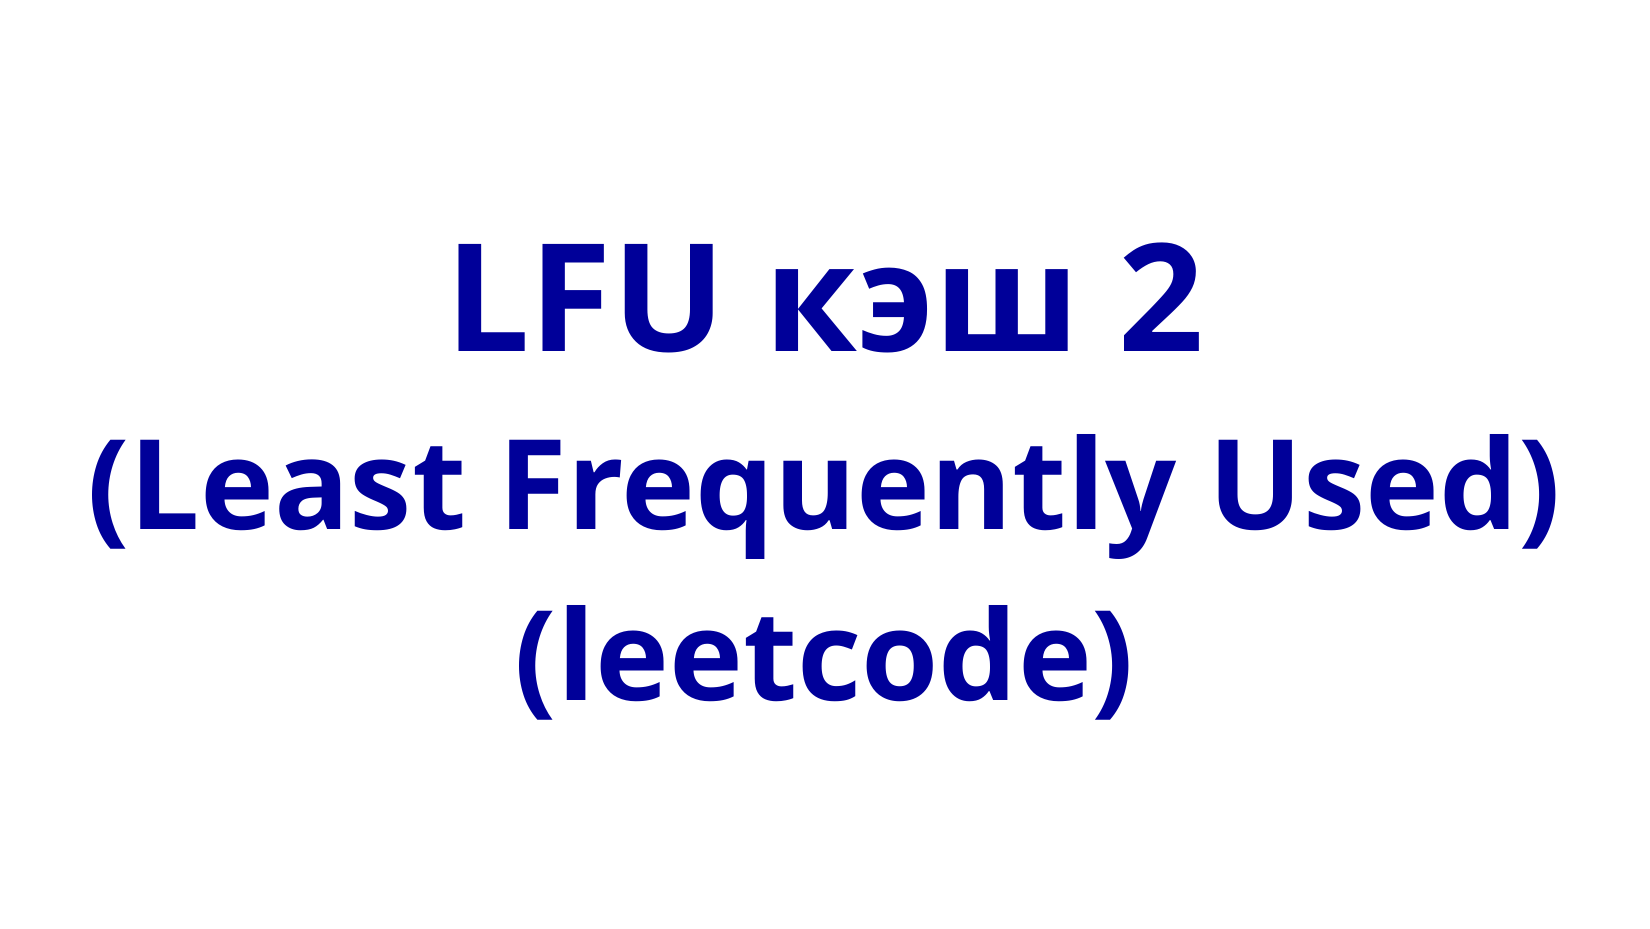

# LFU кэш 2
(Least Frequently Used)
(leetcode)